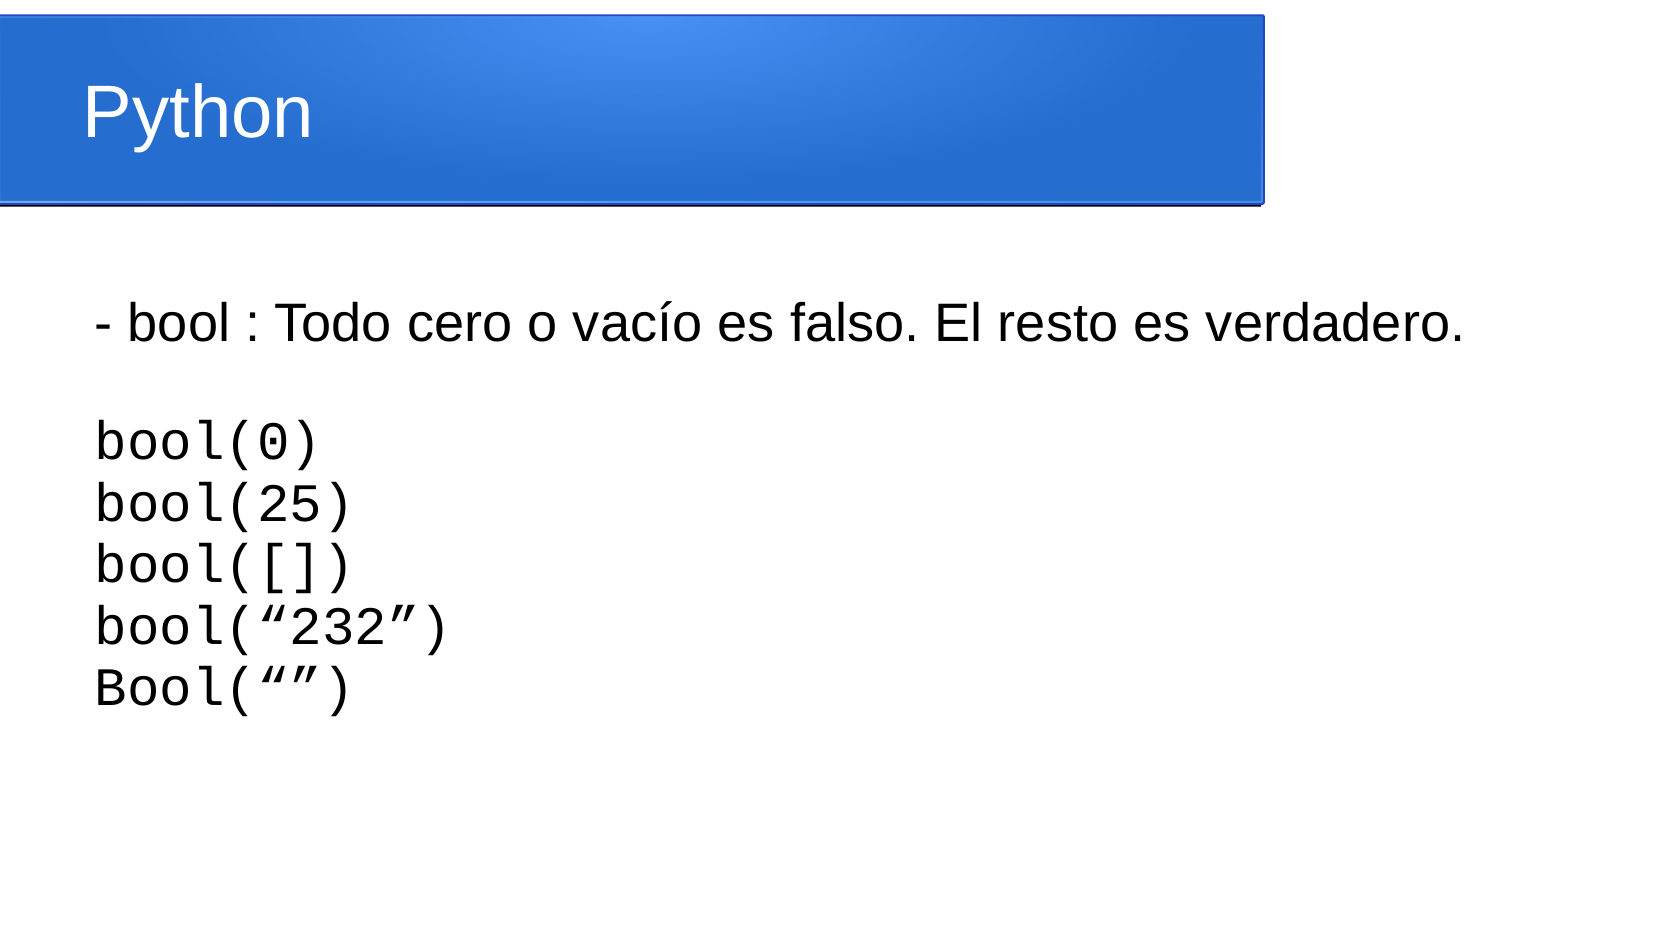

# Python
- bool : Todo cero o vacío es falso. El resto es verdadero.
bool(0)
bool(25)
bool([])
bool(“232”)
Bool(“”)